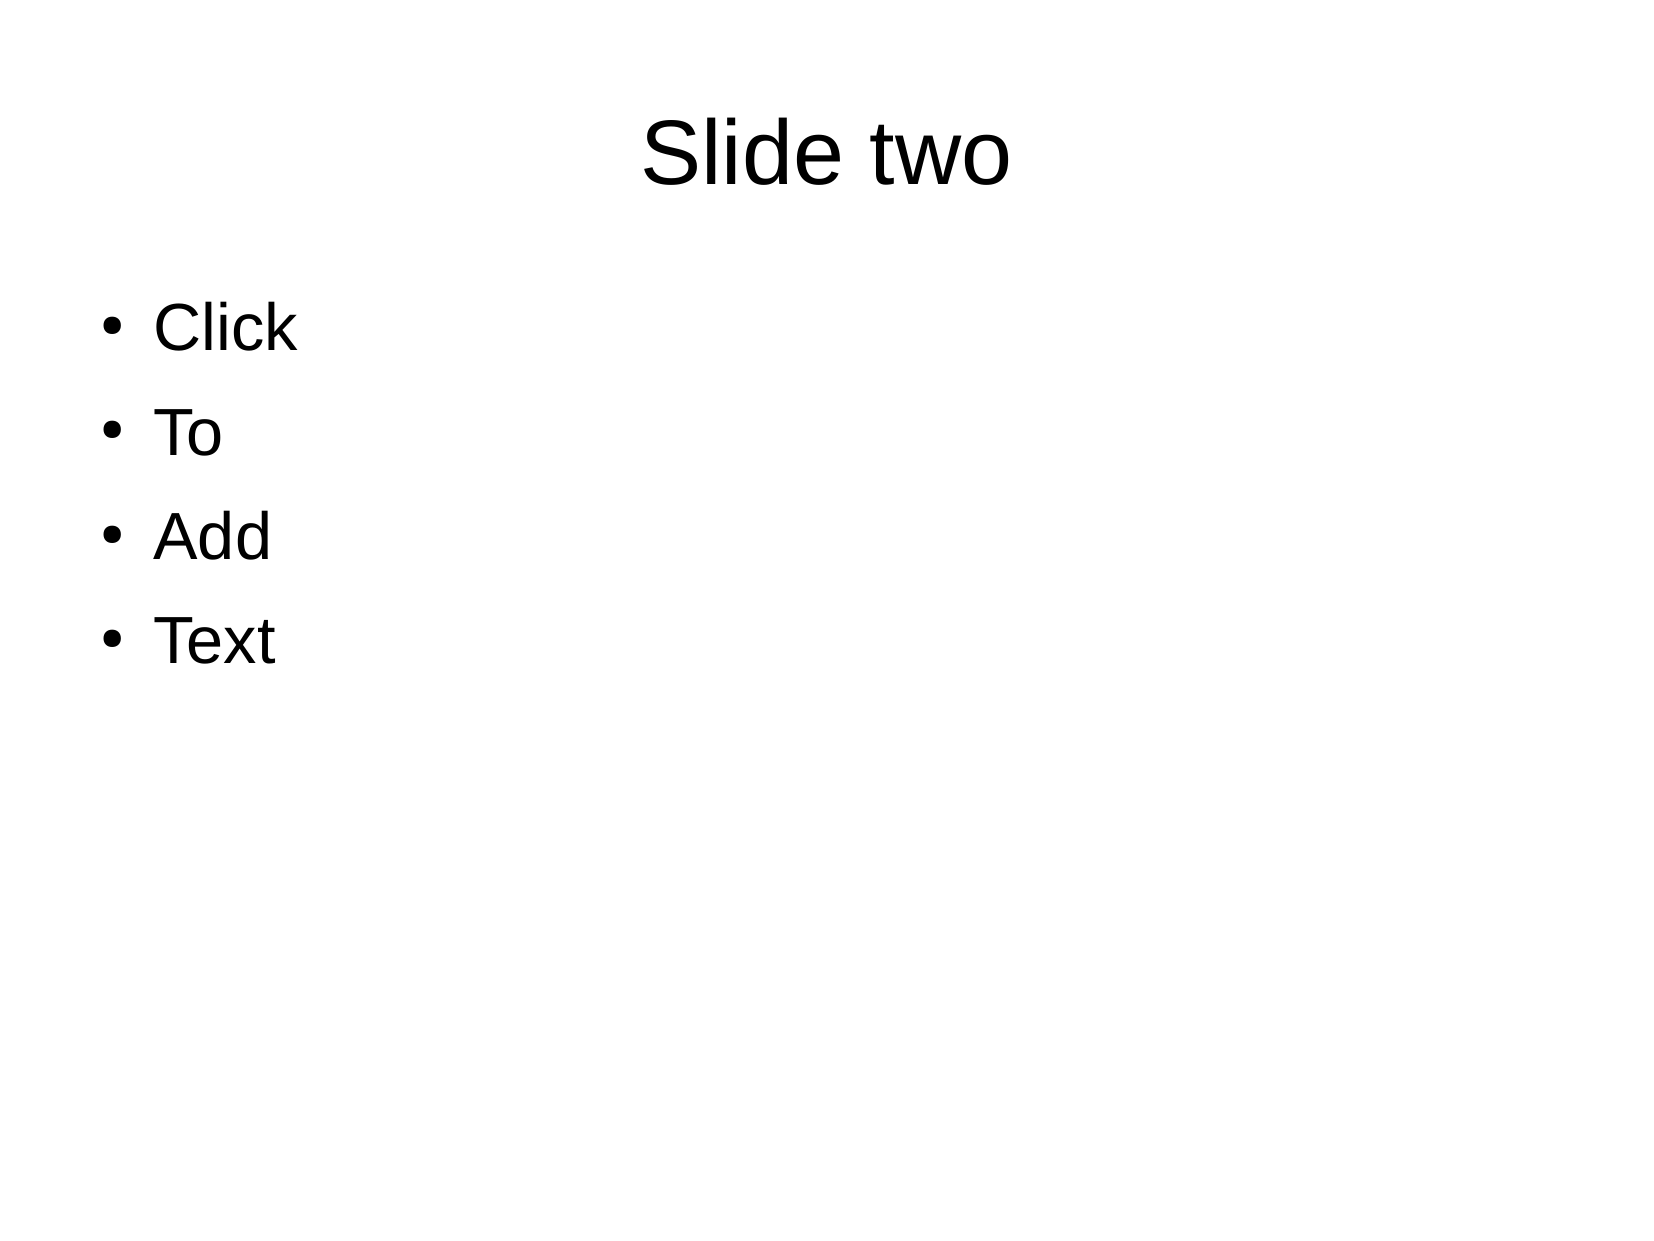

# Slide two
Click
To
Add
Text